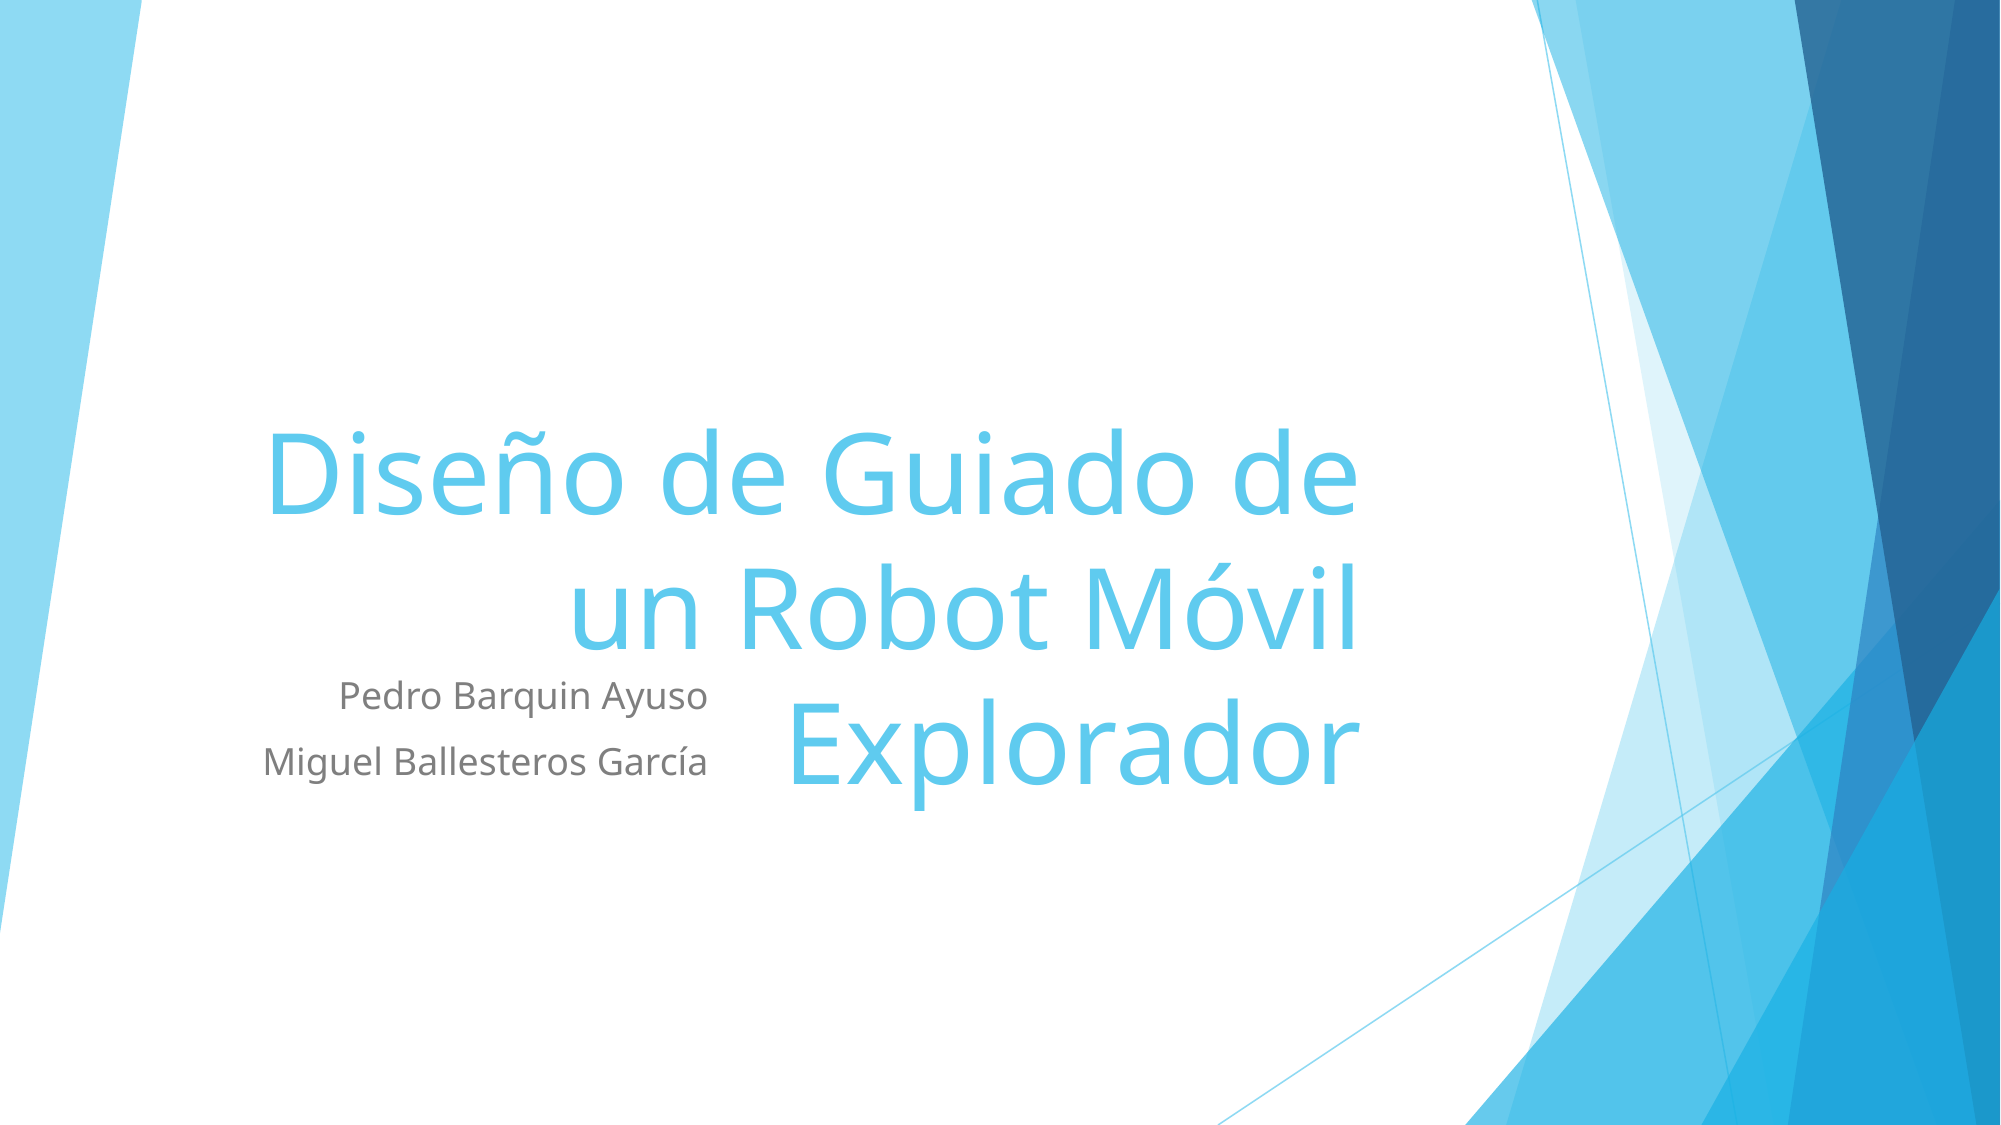

# Diseño de Guiado de un Robot Móvil Explorador
Pedro Barquin Ayuso
Miguel Ballesteros García